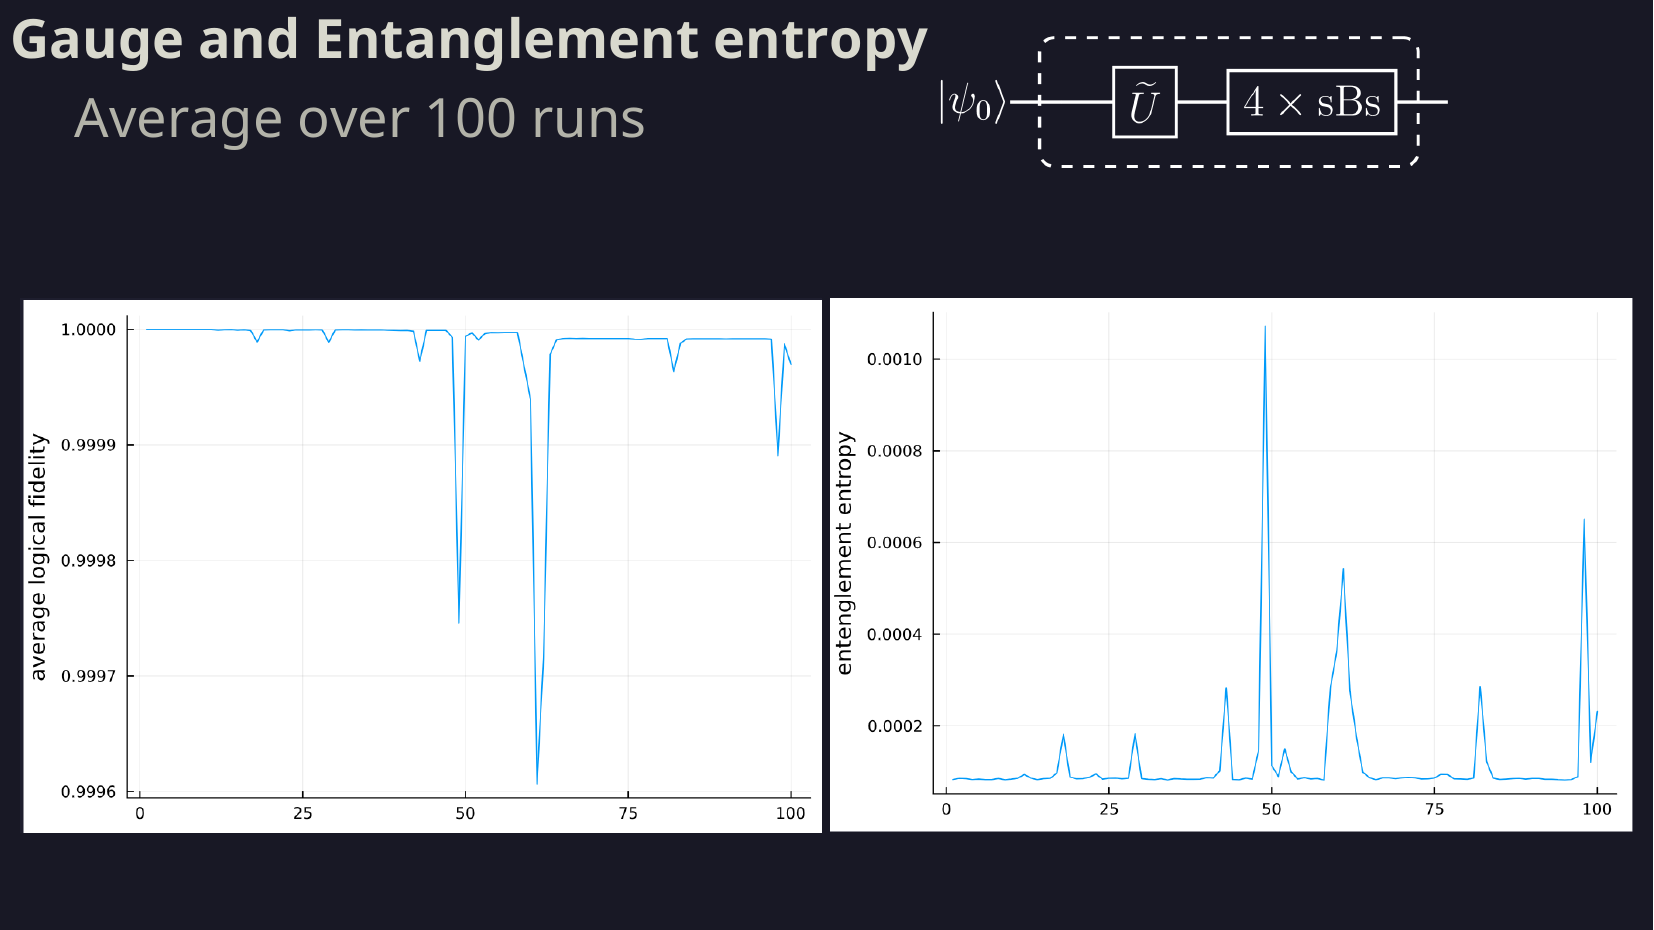

Gauge and Entanglement entropy
Average over 100 runs